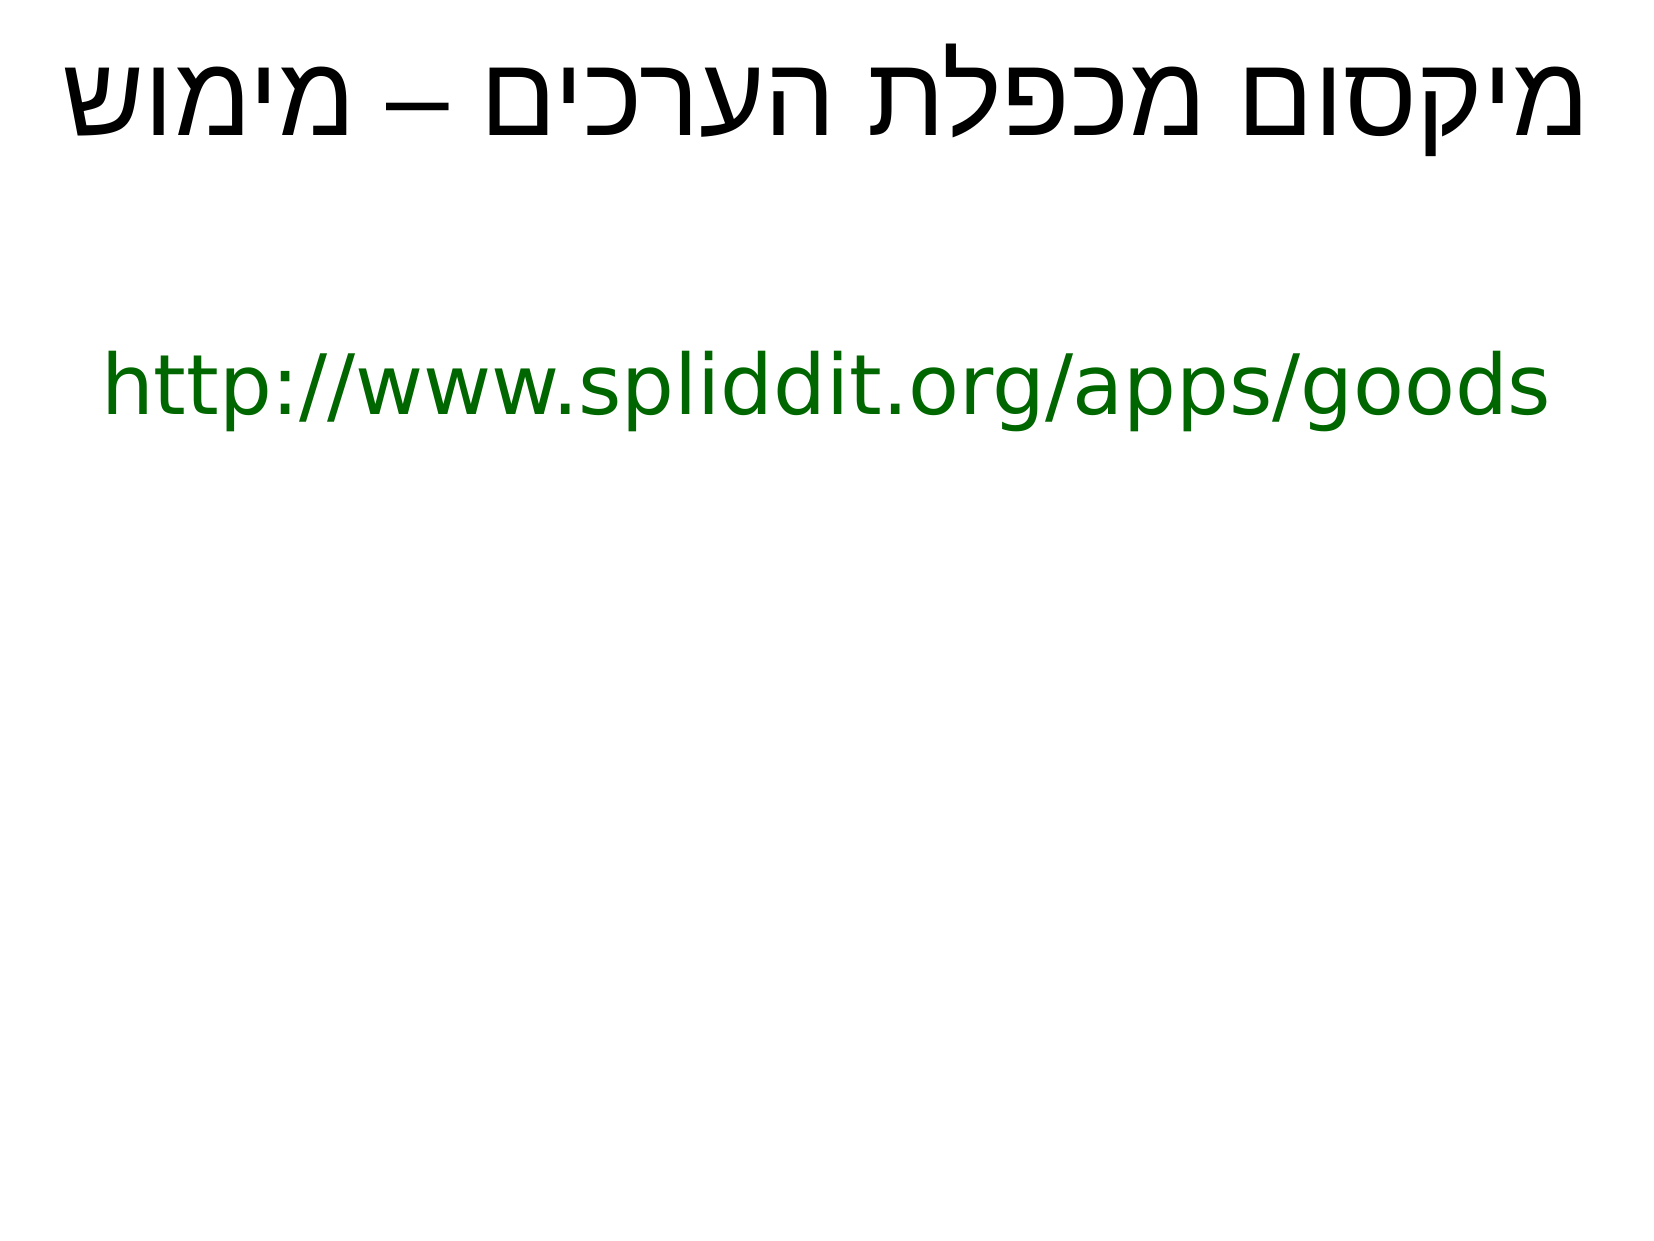

# מיקסום מכפלת הערכים – מימוש
http://www.spliddit.org/apps/goods